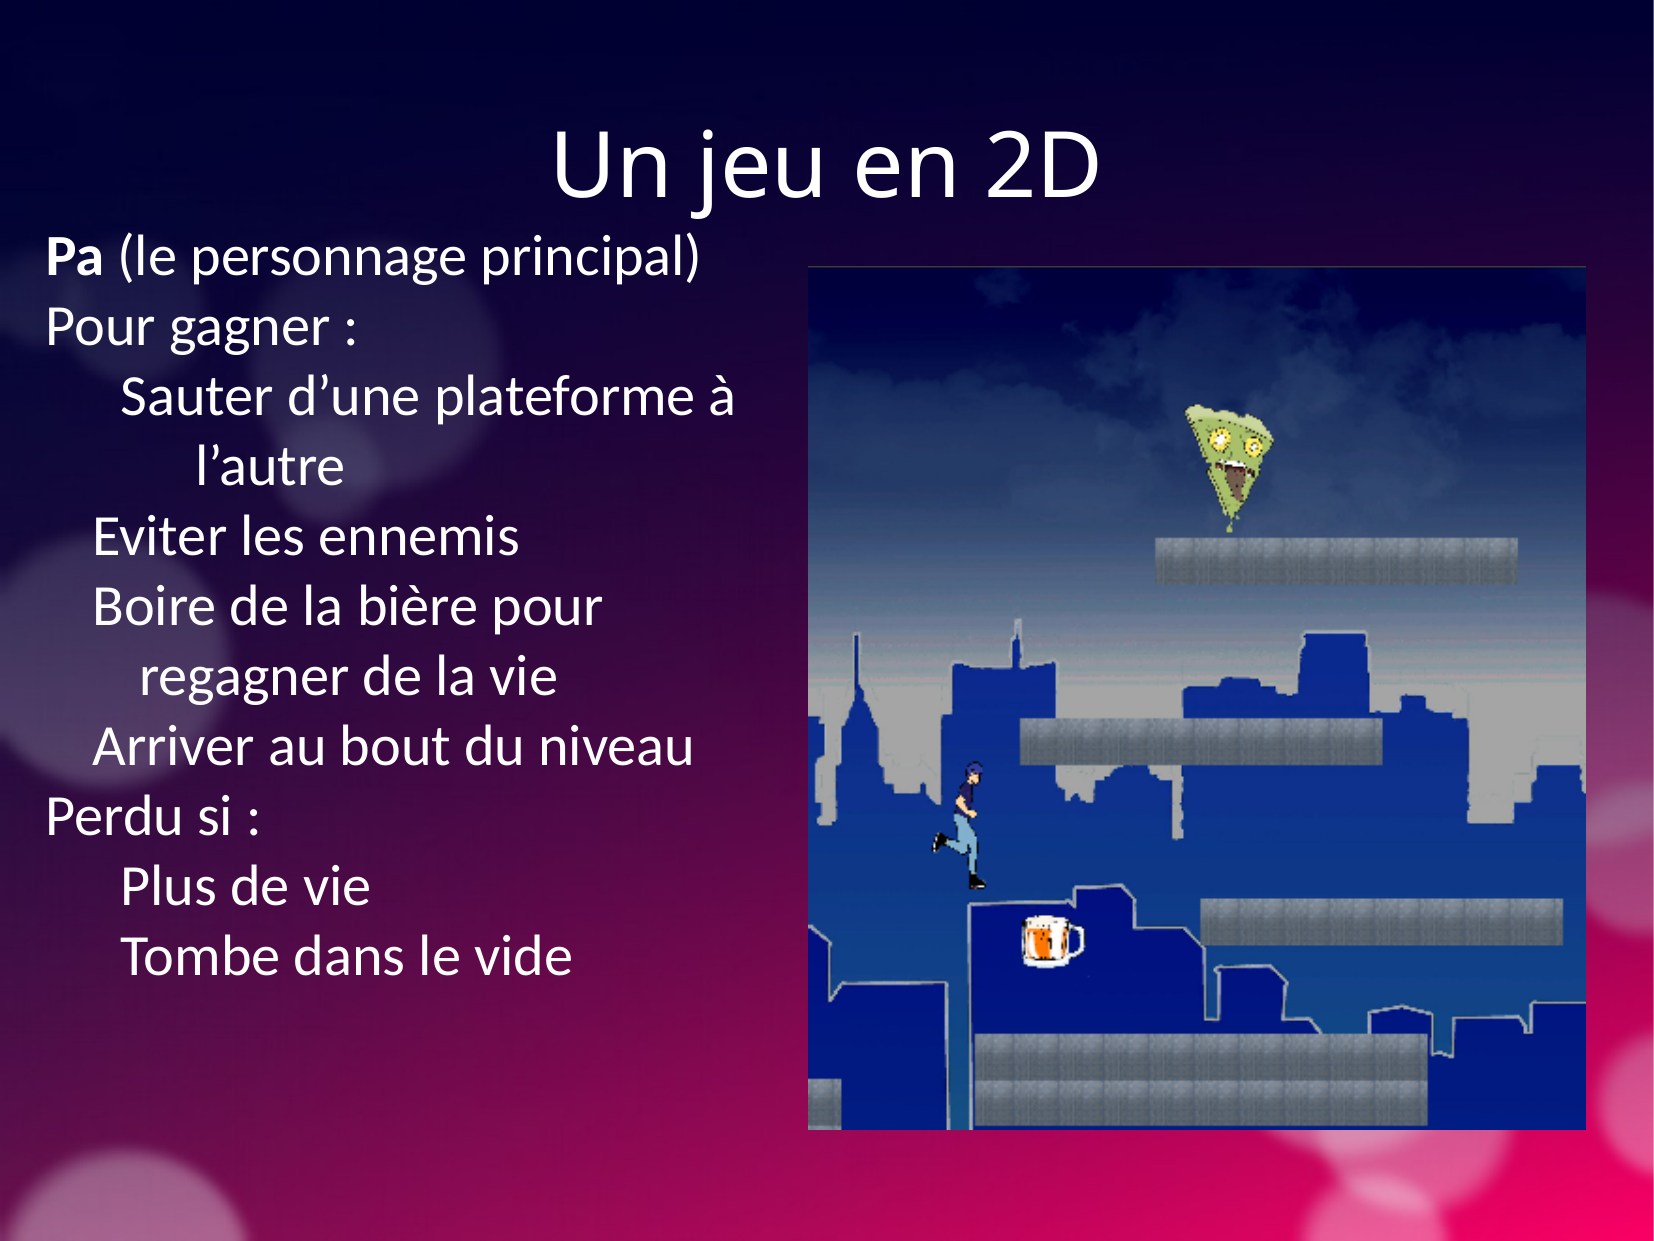

Un jeu en 2D
Pa (le personnage principal)
Pour gagner :
Sauter d’une plateforme à l’autre
Eviter les ennemis
Boire de la bière pour regagner de la vie
Arriver au bout du niveau
Perdu si :
Plus de vie
Tombe dans le vide